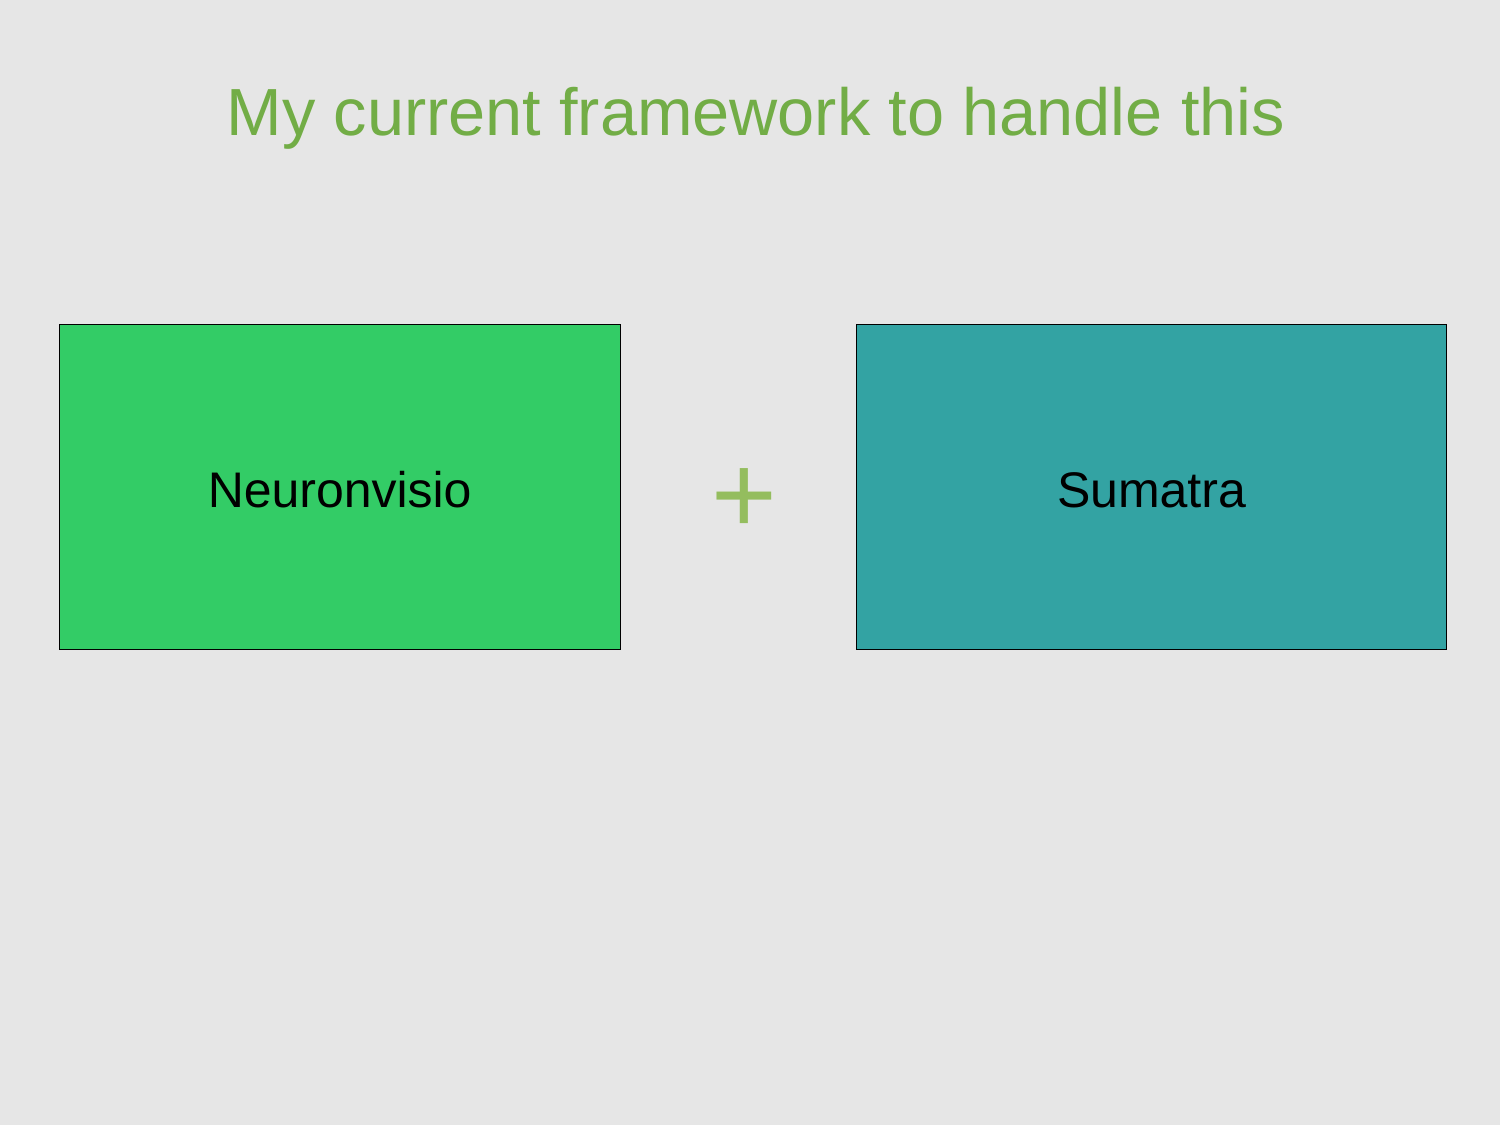

# My current framework to handle this
Neuronvisio
Sumatra
+
6